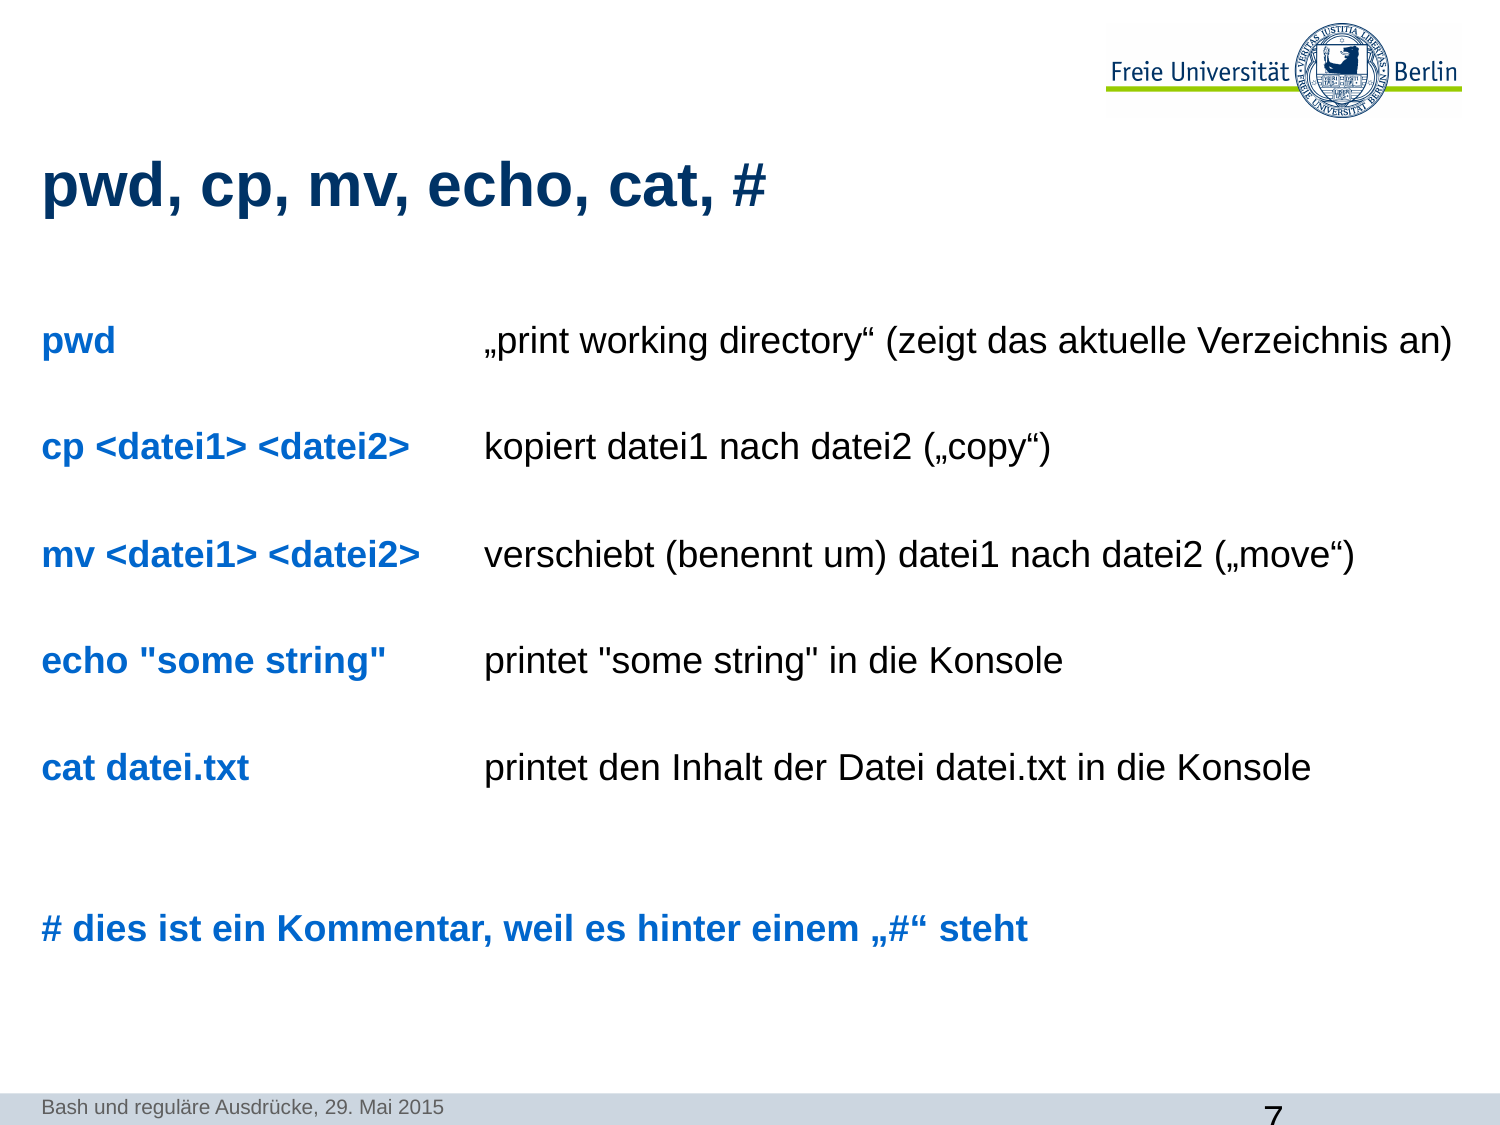

# pwd, cp, mv, echo, cat, #
pwd					„print working directory“ (zeigt das aktuelle Verzeichnis an)
cp <datei1> <datei2>	kopiert datei1 nach datei2 („copy“)
mv <datei1> <datei2>	verschiebt (benennt um) datei1 nach datei2 („move“)
echo "some string"		printet "some string" in die Konsole
cat datei.txt				printet den Inhalt der Datei datei.txt in die Konsole
# dies ist ein Kommentar, weil es hinter einem „#“ steht